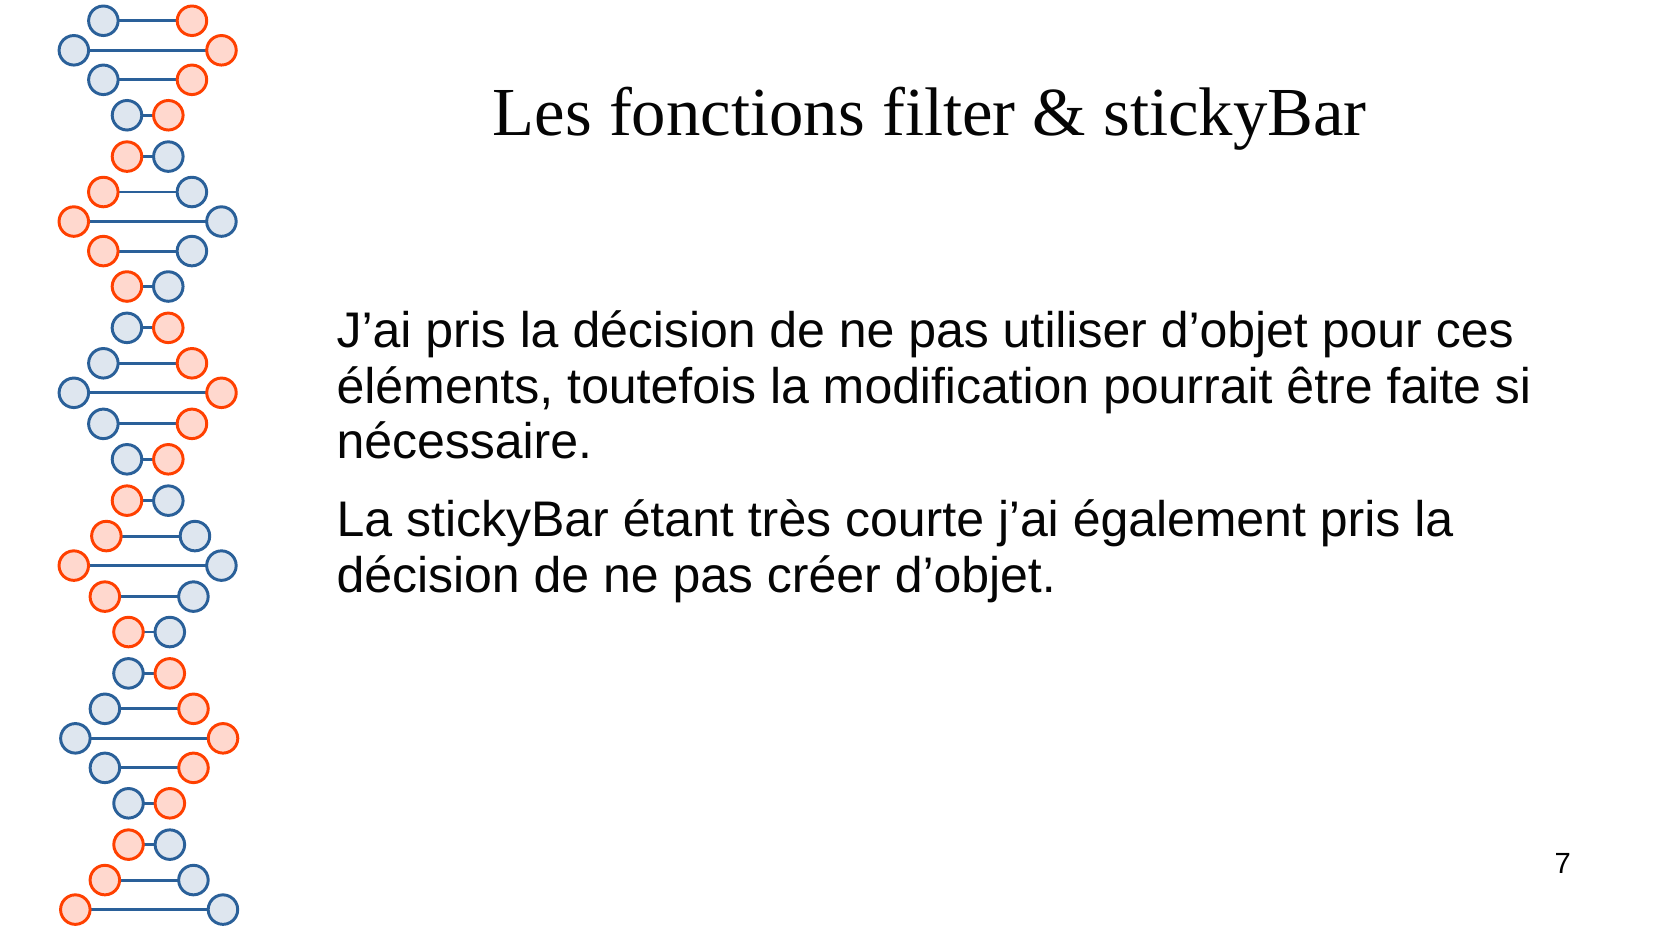

# Les fonctions filter & stickyBar
J’ai pris la décision de ne pas utiliser d’objet pour ces éléments, toutefois la modification pourrait être faite si nécessaire.
La stickyBar étant très courte j’ai également pris la décision de ne pas créer d’objet.
7